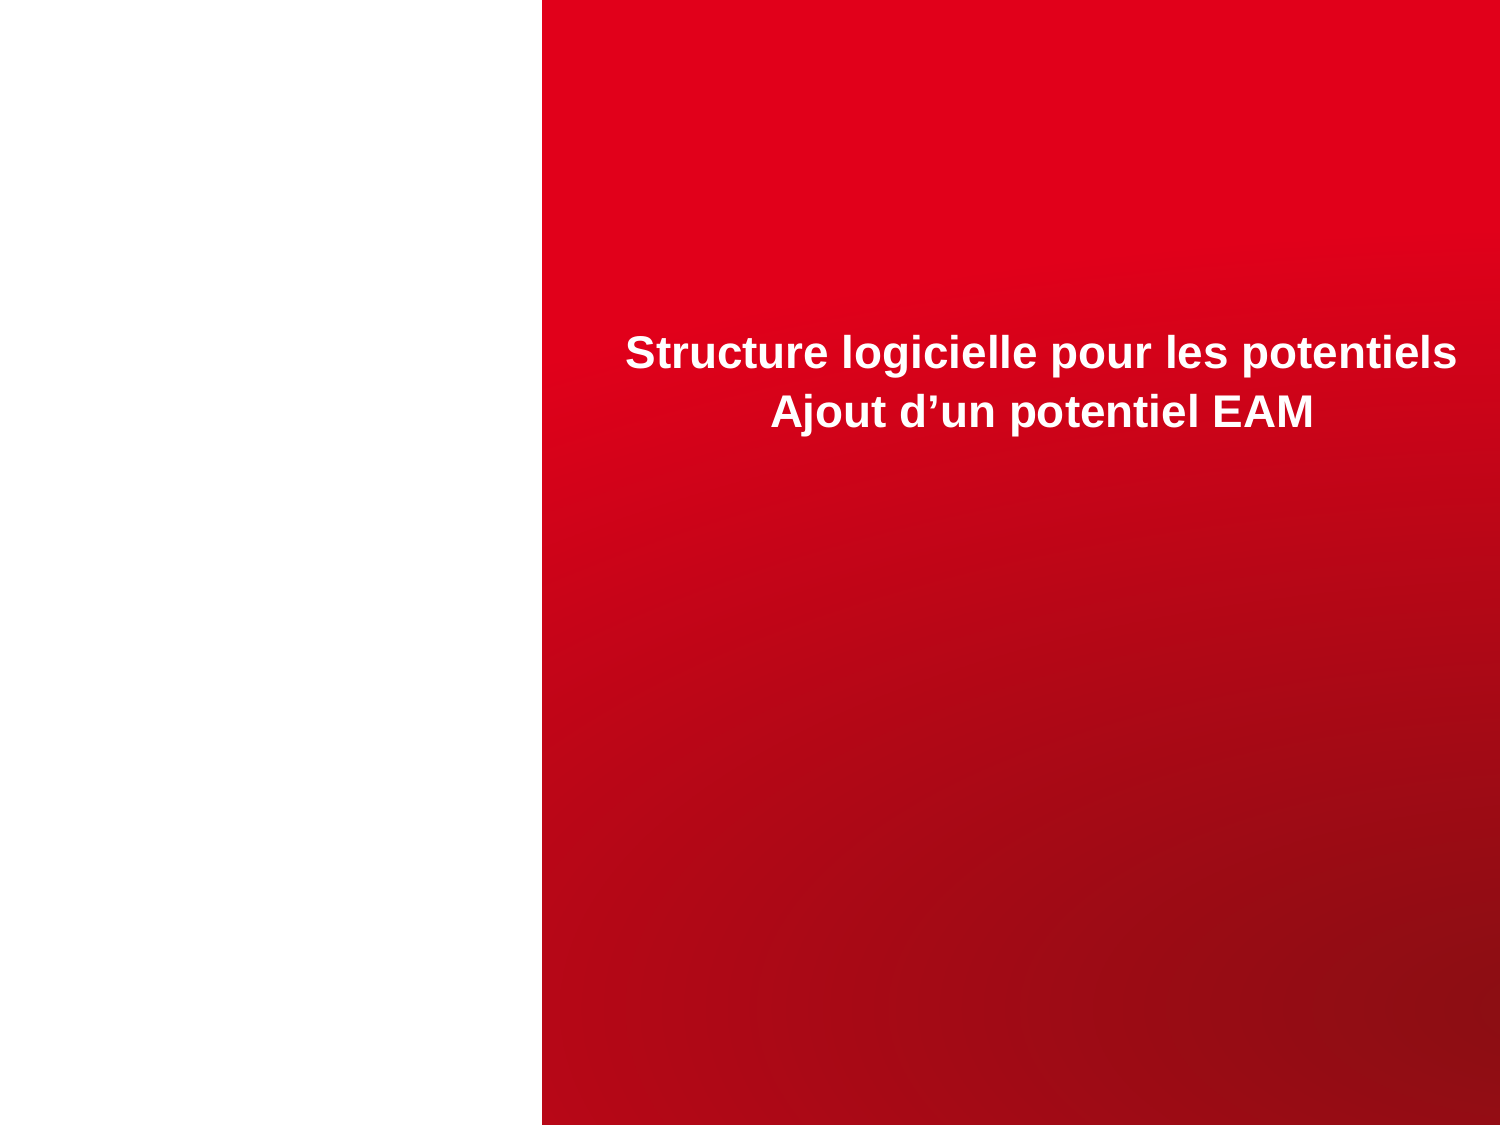

# Structure logicielle pour les potentiels Ajout d’un potentiel EAM
CEA | 10 AVRIL 2012
Cargèse, 4 Octobre 2016
| PAGE
| PAGE